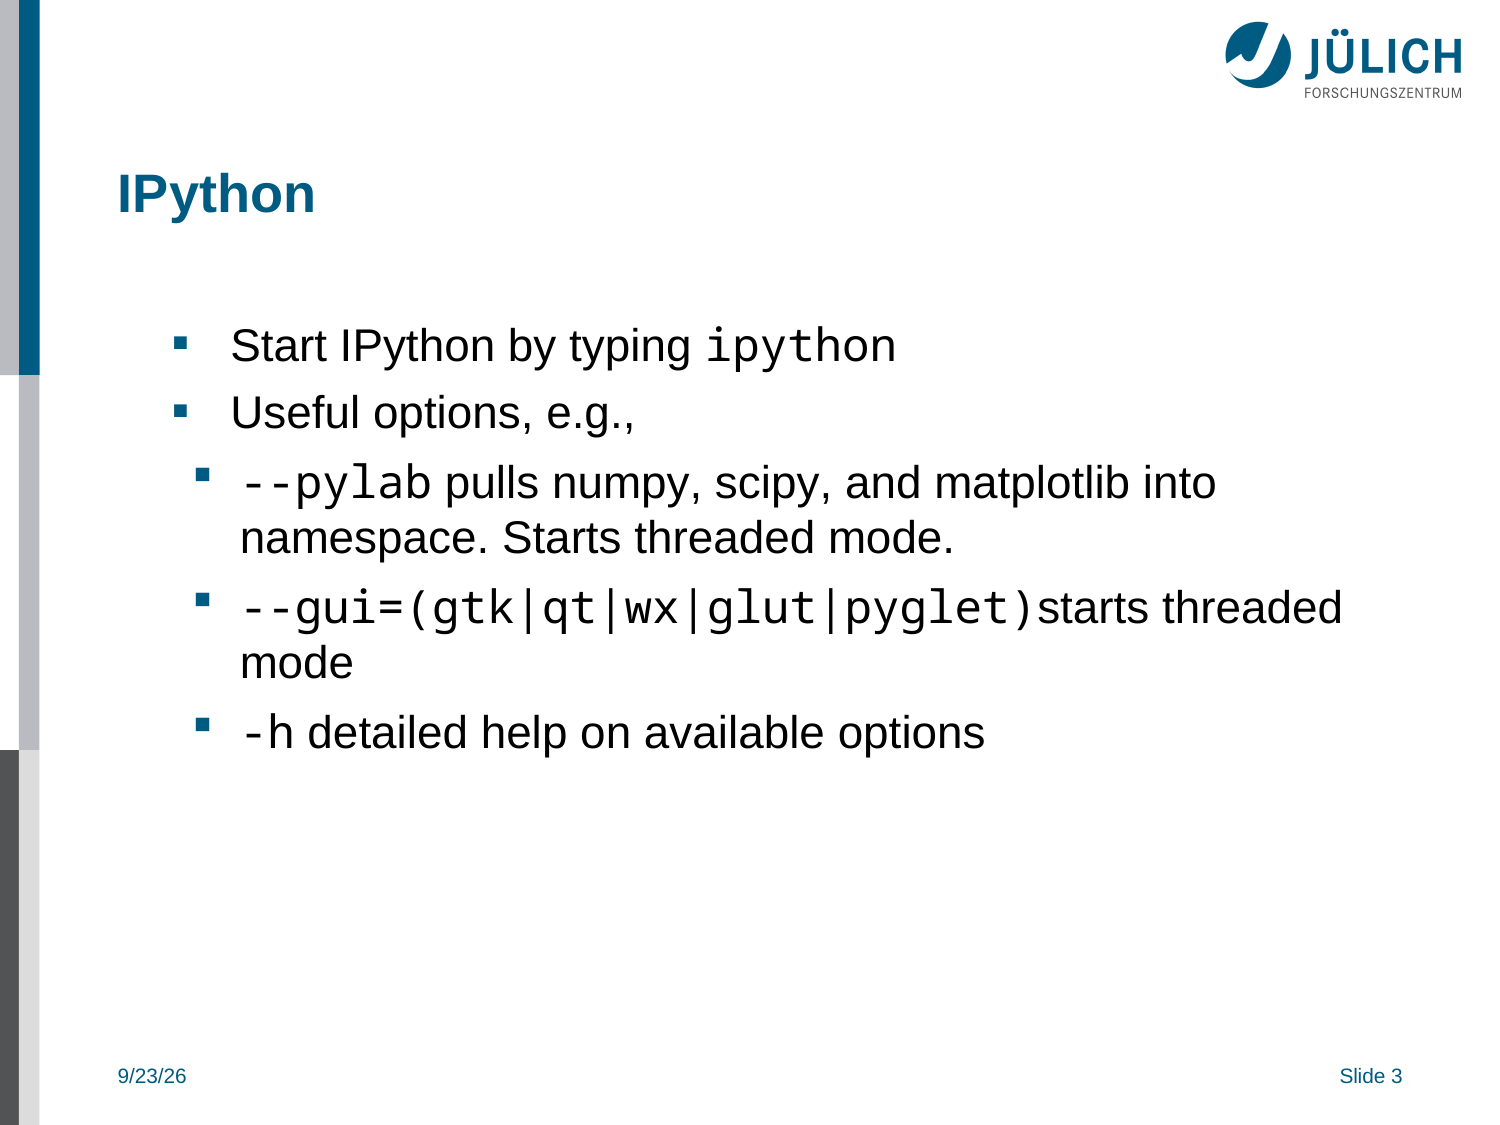

# IPython
Start IPython by typing ipython
Useful options, e.g.,
--pylab pulls numpy, scipy, and matplotlib into namespace. Starts threaded mode.
--gui=(gtk|qt|wx|glut|pyglet)starts threaded mode
-h detailed help on available options